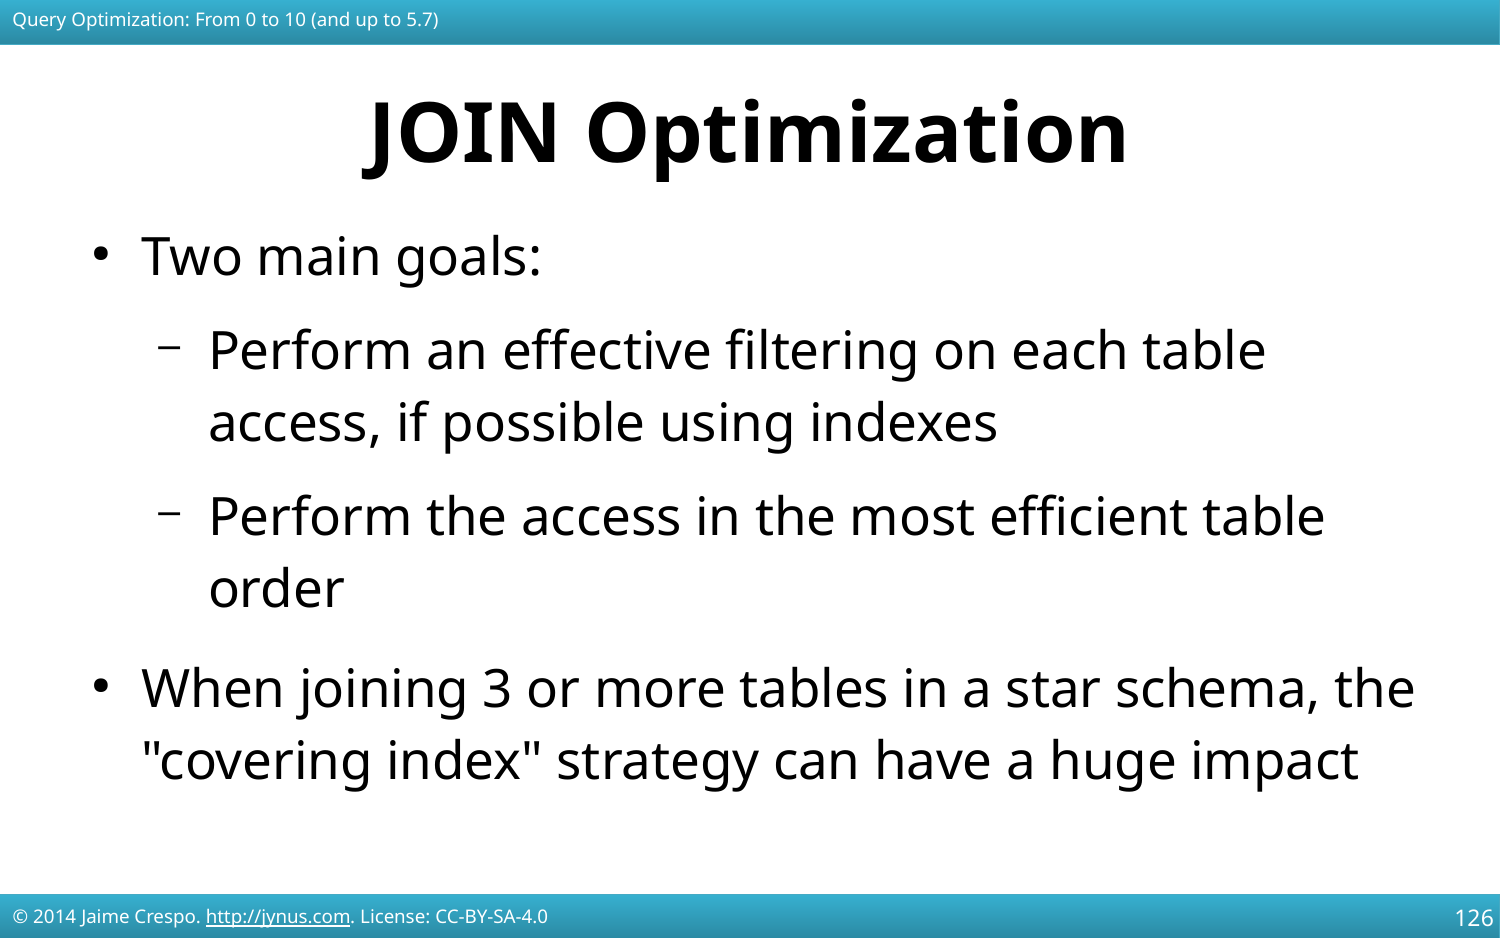

# JOIN Optimization
Two main goals:
Perform an effective filtering on each table access, if possible using indexes
Perform the access in the most efficient table order
When joining 3 or more tables in a star schema, the "covering index" strategy can have a huge impact